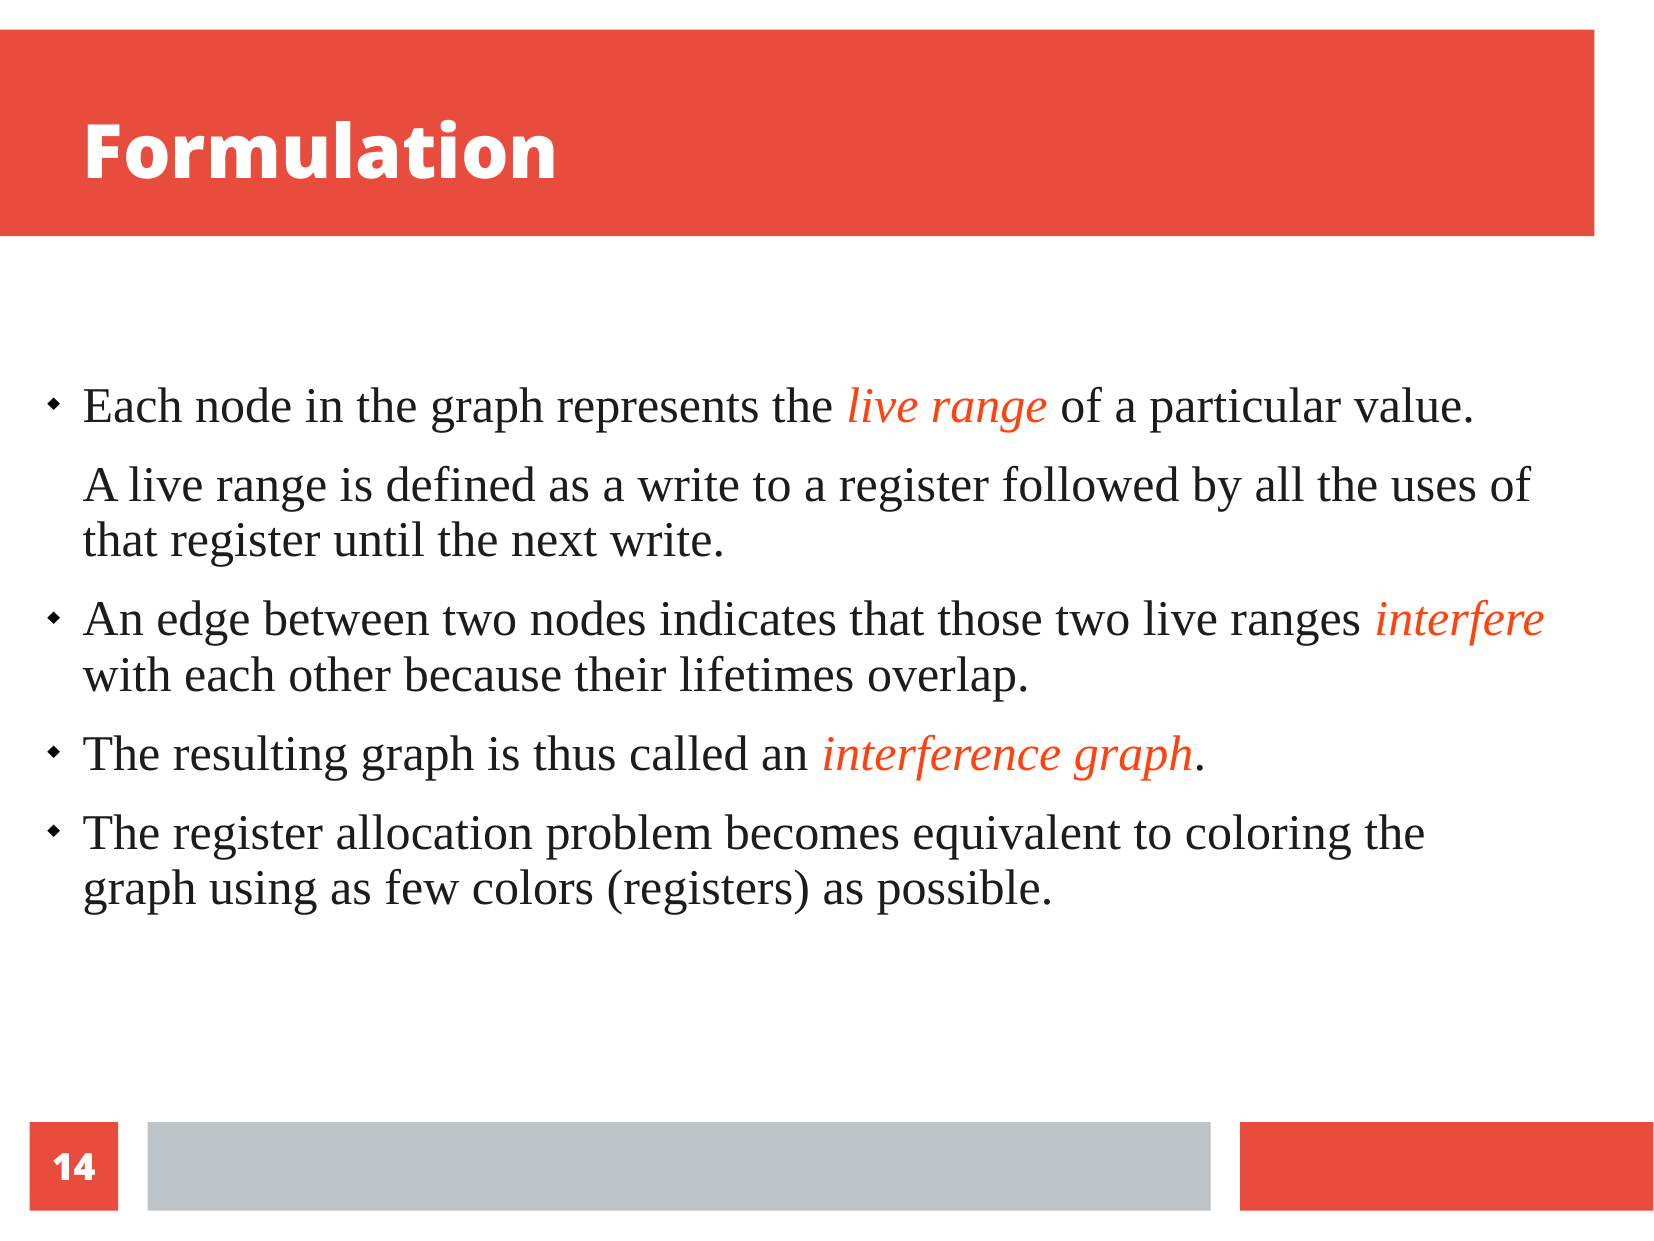

# Formulation
Each node in the graph represents the live range of a particular value.
A live range is defined as a write to a register followed by all the uses of that register until the next write.
An edge between two nodes indicates that those two live ranges interfere with each other because their lifetimes overlap.
The resulting graph is thus called an interference graph.
The register allocation problem becomes equivalent to coloring the graph using as few colors (registers) as possible.
14